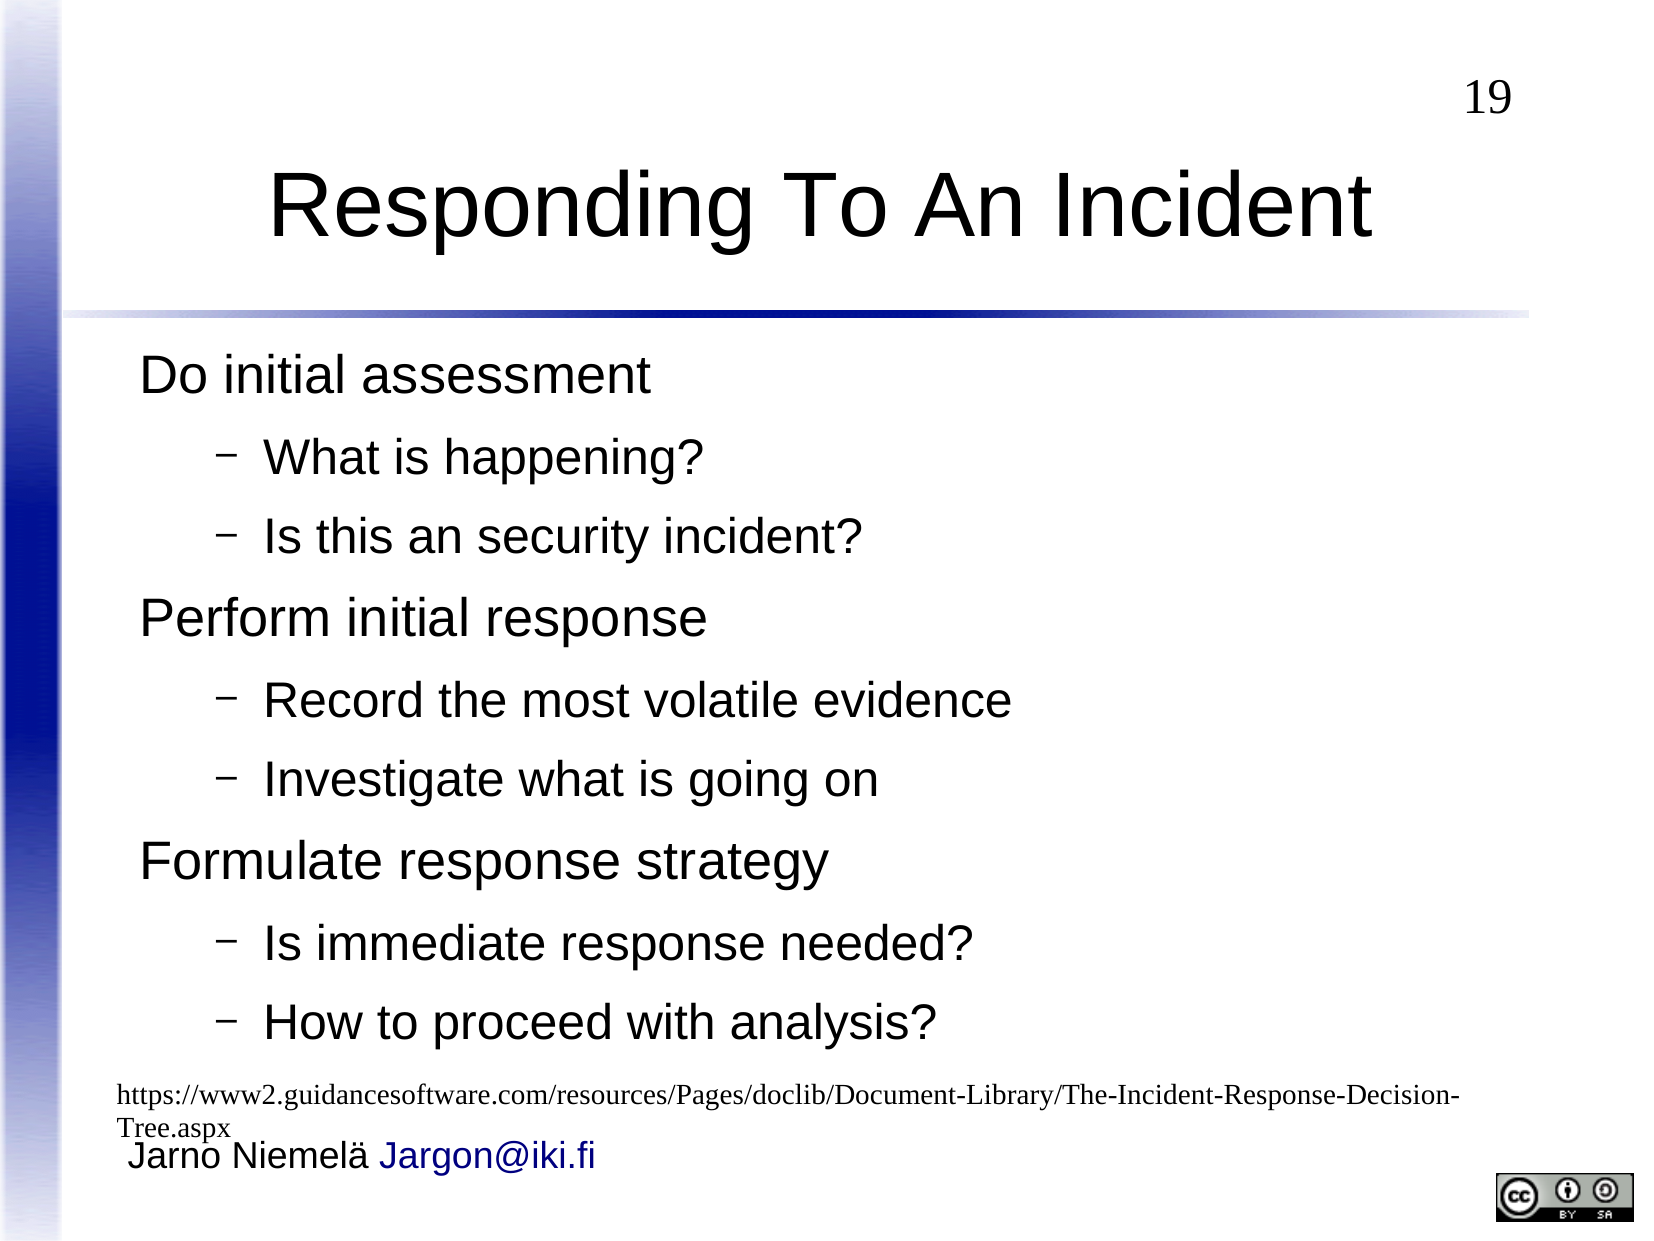

# Responding To An Incident
Do initial assessment
What is happening?
Is this an security incident?
Perform initial response
Record the most volatile evidence
Investigate what is going on
Formulate response strategy
Is immediate response needed?
How to proceed with analysis?
https://www2.guidancesoftware.com/resources/Pages/doclib/Document-Library/The-Incident-Response-Decision-Tree.aspx